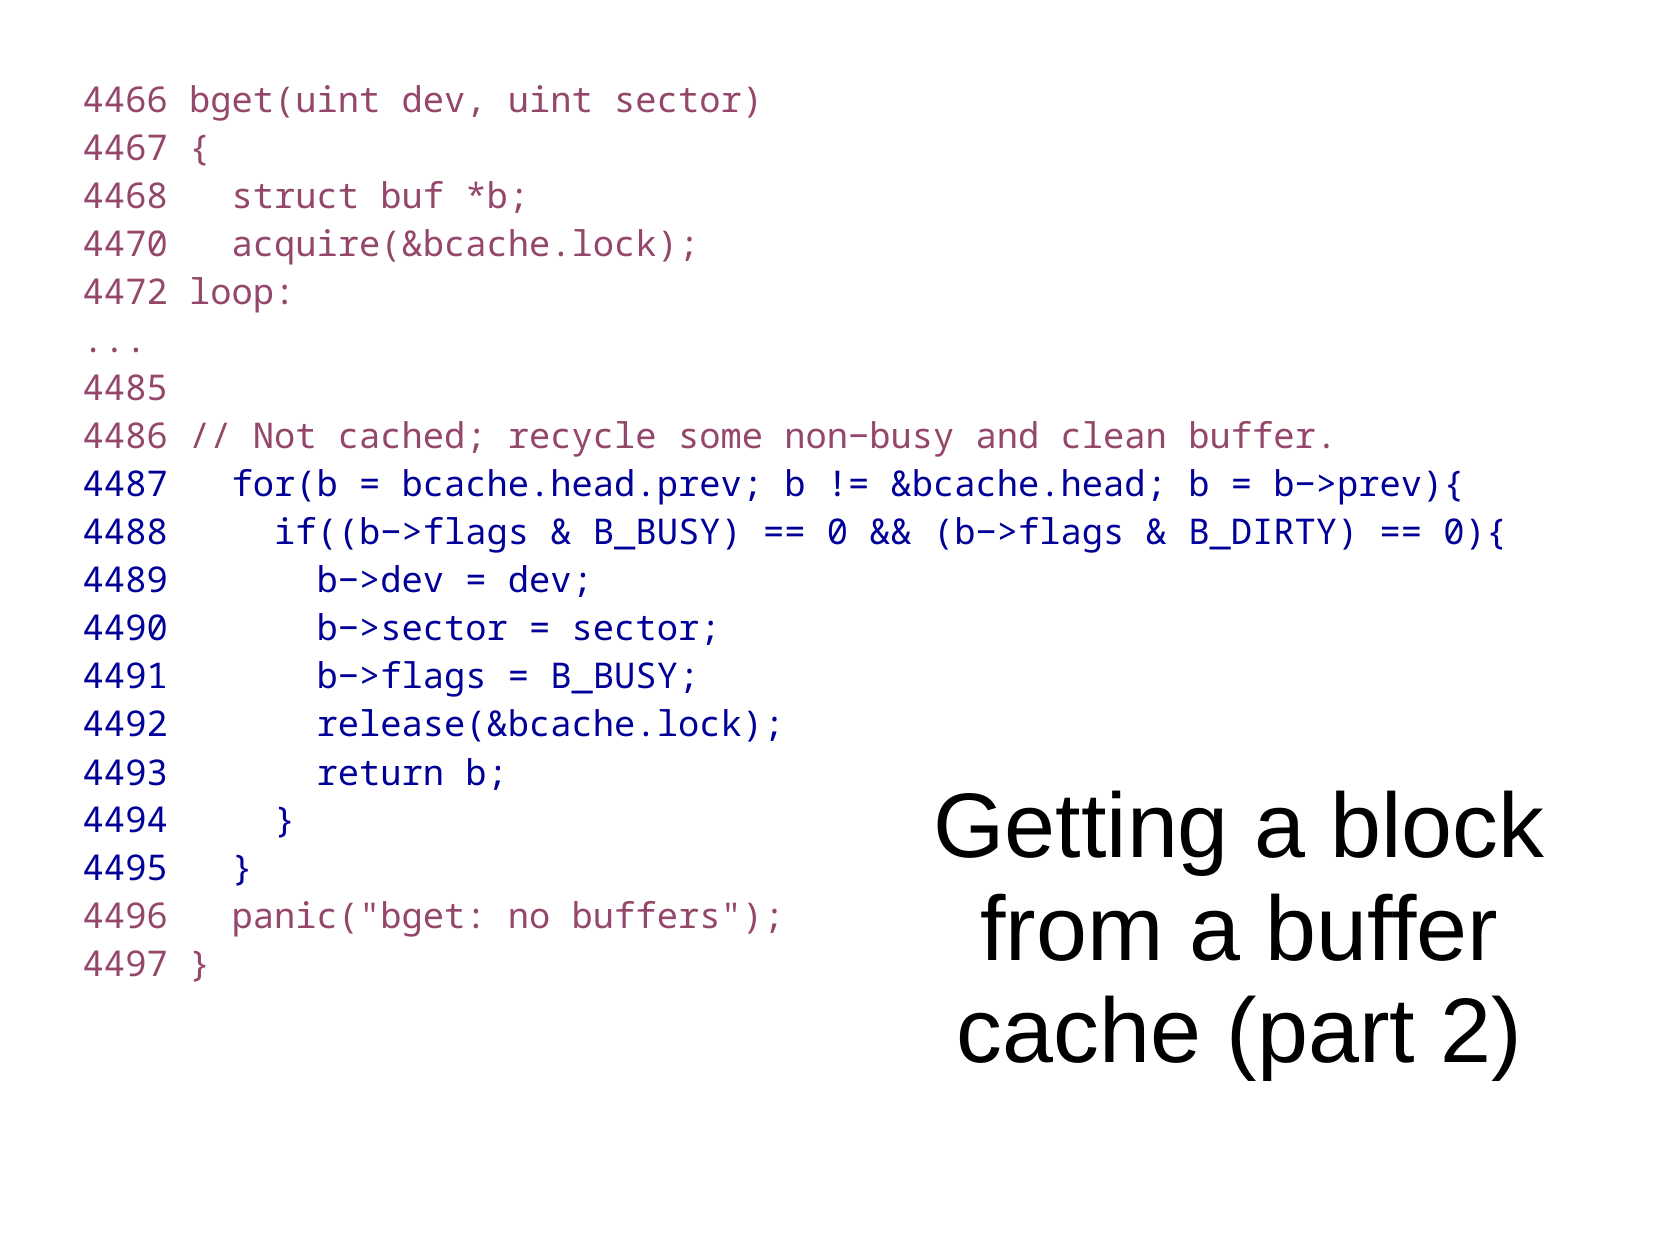

4466 bget(uint dev, uint sector)
4467 {
4468 struct buf *b;
4470 acquire(&bcache.lock);
4472 loop:
...
4485
4486 // Not cached; recycle some non−busy and clean buffer.
4487 for(b = bcache.head.prev; b != &bcache.head; b = b−>prev){
4488 if((b−>flags & B_BUSY) == 0 && (b−>flags & B_DIRTY) == 0){
4489 b−>dev = dev;
4490 b−>sector = sector;
4491 b−>flags = B_BUSY;
4492 release(&bcache.lock);
4493 return b;
4494 }
4495 }
4496 panic("bget: no buffers");
4497 }
# Getting a block from a buffer cache (part 2)